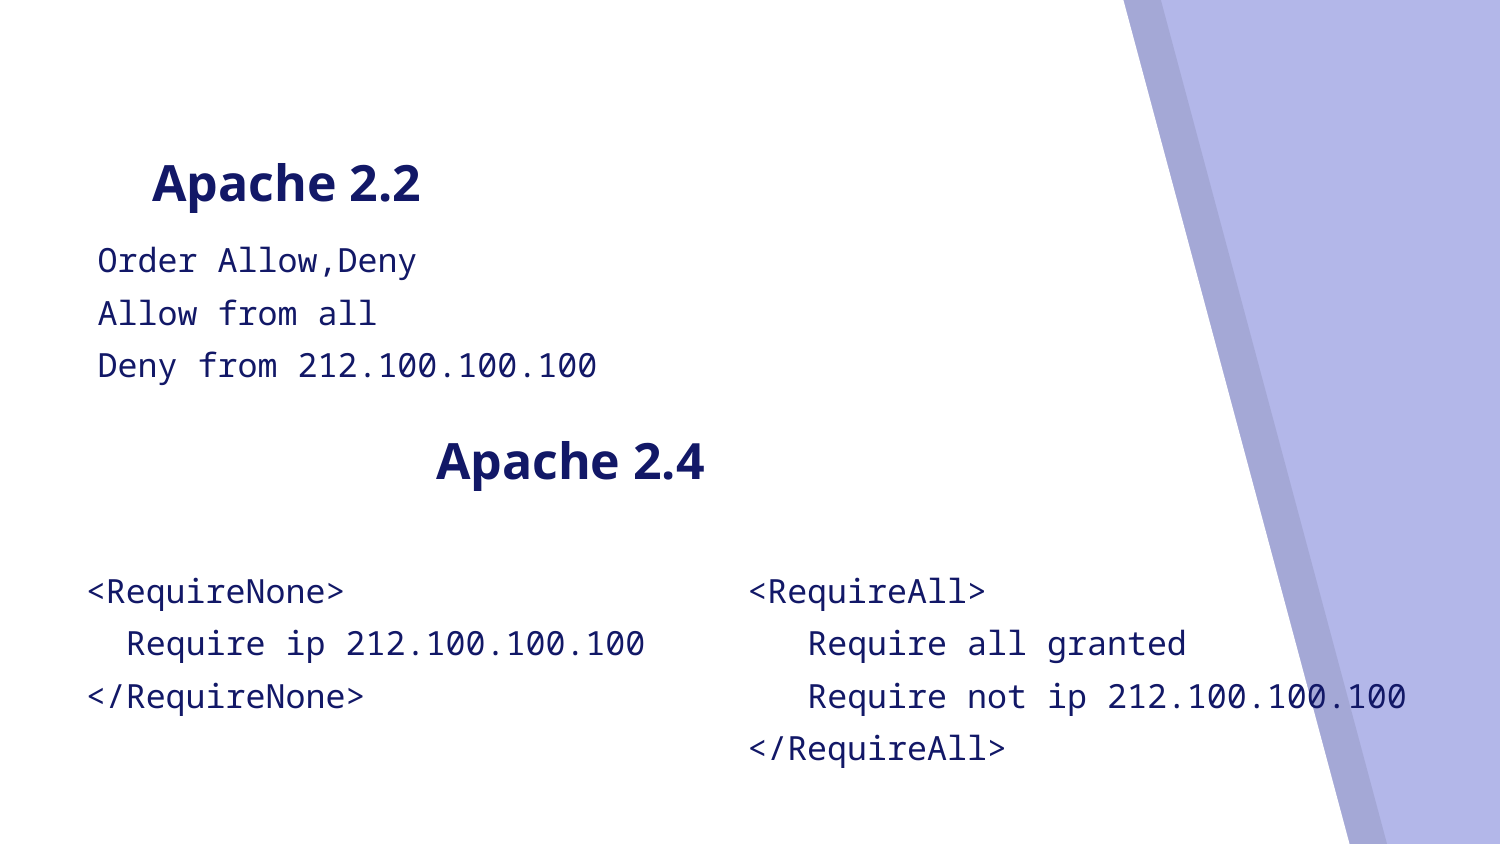

# Apache 2.2
Order Allow,Deny
Allow from all
Deny from 212.100.100.100
Apache 2.4
<RequireNone>
 Require ip 212.100.100.100
</RequireNone>
<RequireAll>
 Require all granted
 Require not ip 212.100.100.100
</RequireAll>